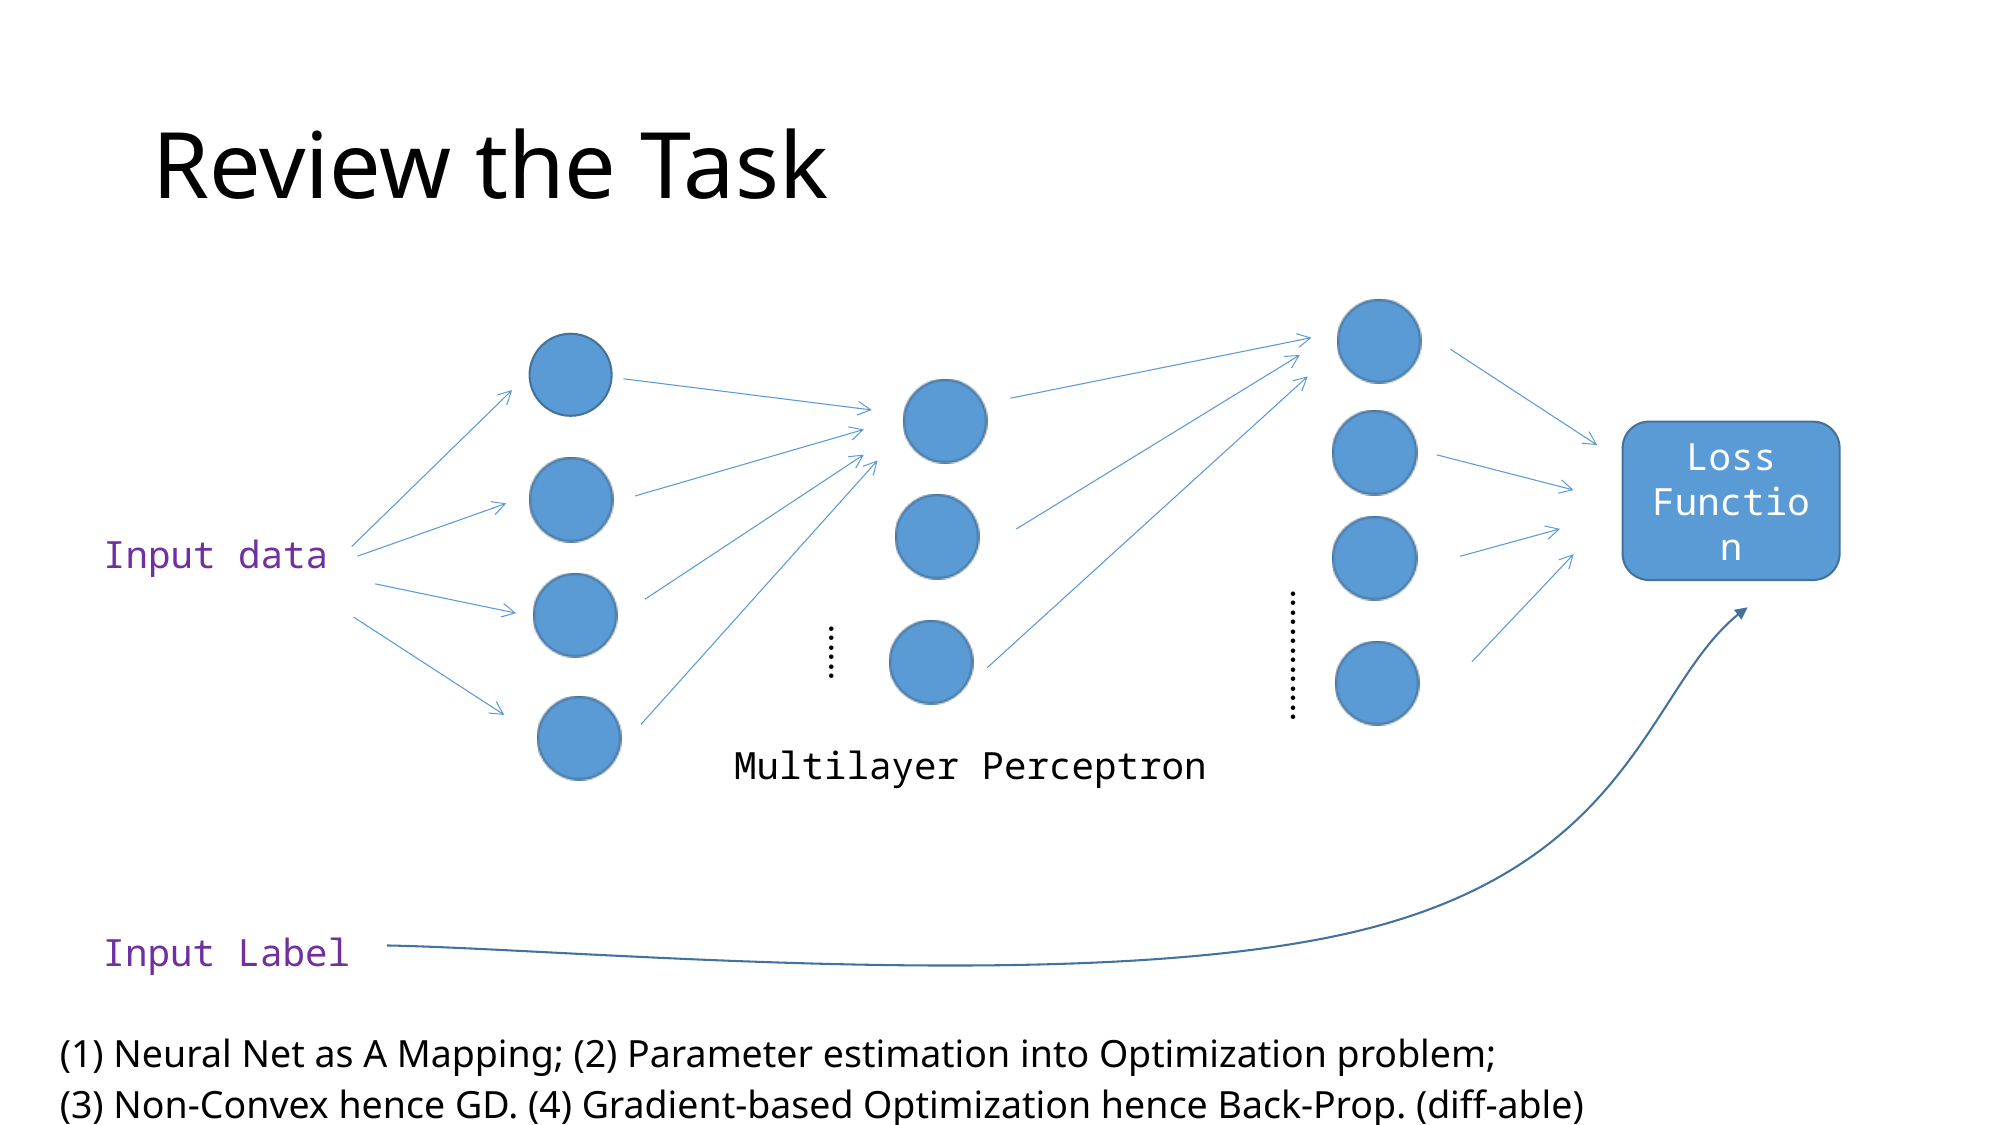

# Review the Task
Loss Function
Input data
..............
......
Multilayer Perceptron
Input Label
(1) Neural Net as A Mapping; (2) Parameter estimation into Optimization problem;
(3) Non-Convex hence GD. (4) Gradient-based Optimization hence Back-Prop. (diff-able)